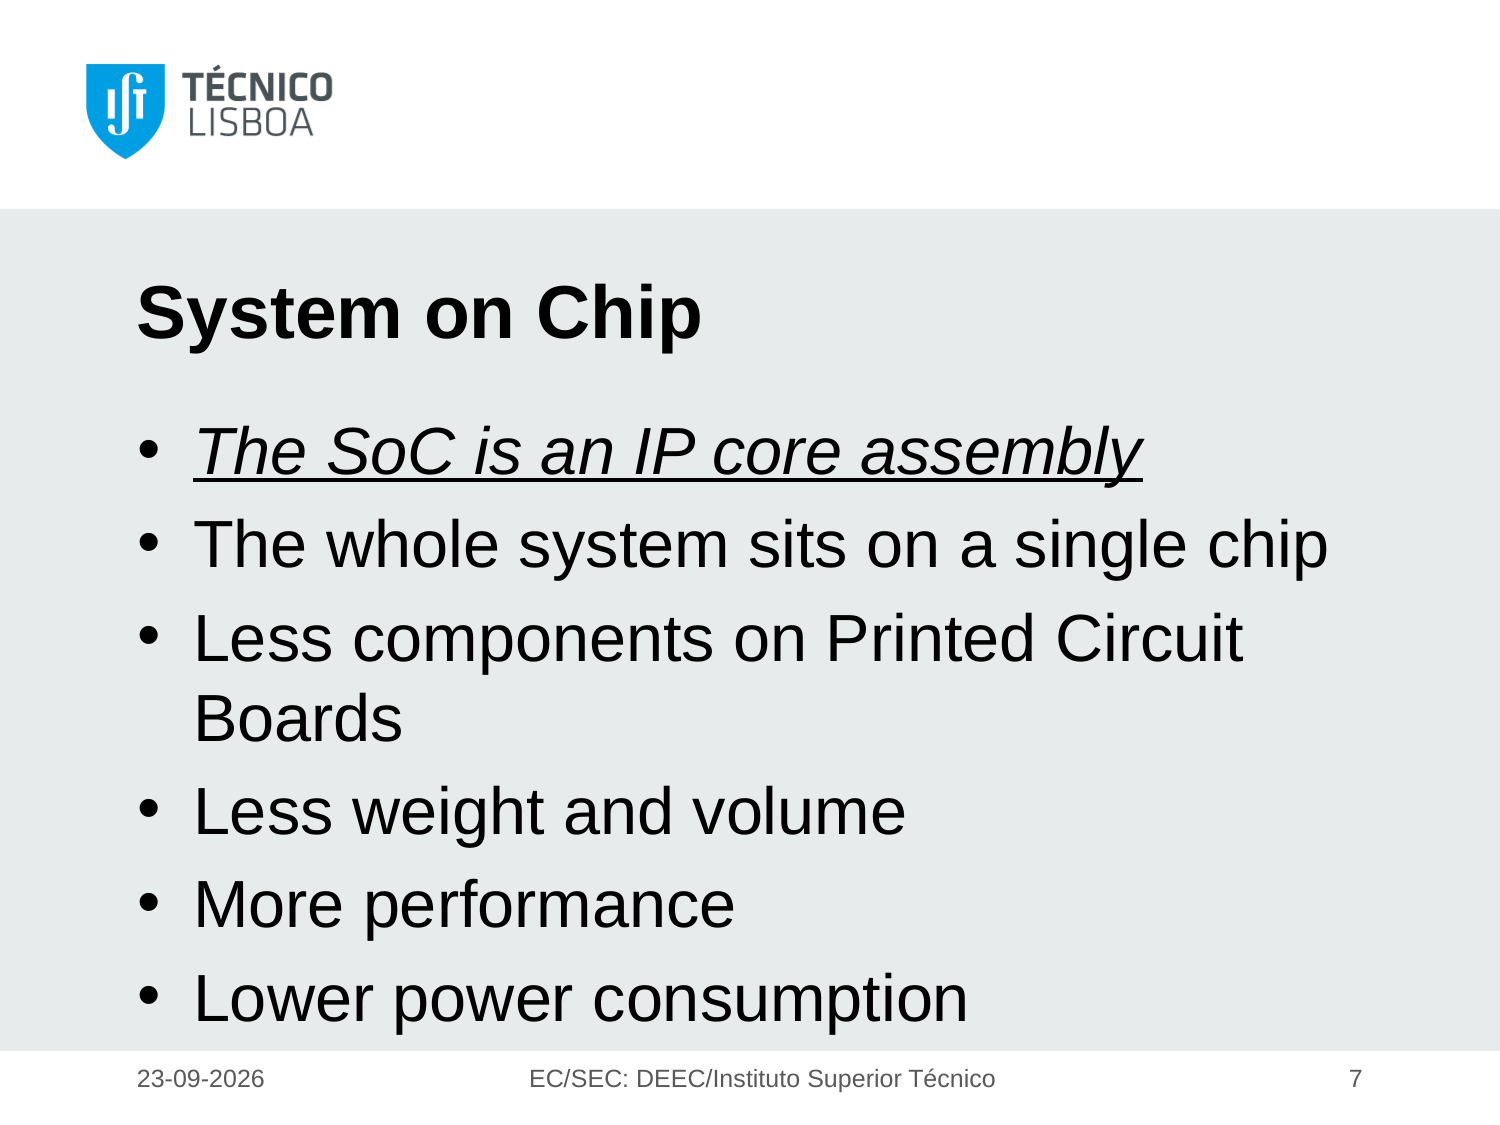

# System on Chip
The SoC is an IP core assembly
The whole system sits on a single chip
Less components on Printed Circuit Boards
Less weight and volume
More performance
Lower power consumption
EC/SEC: DEEC/Instituto Superior Técnico